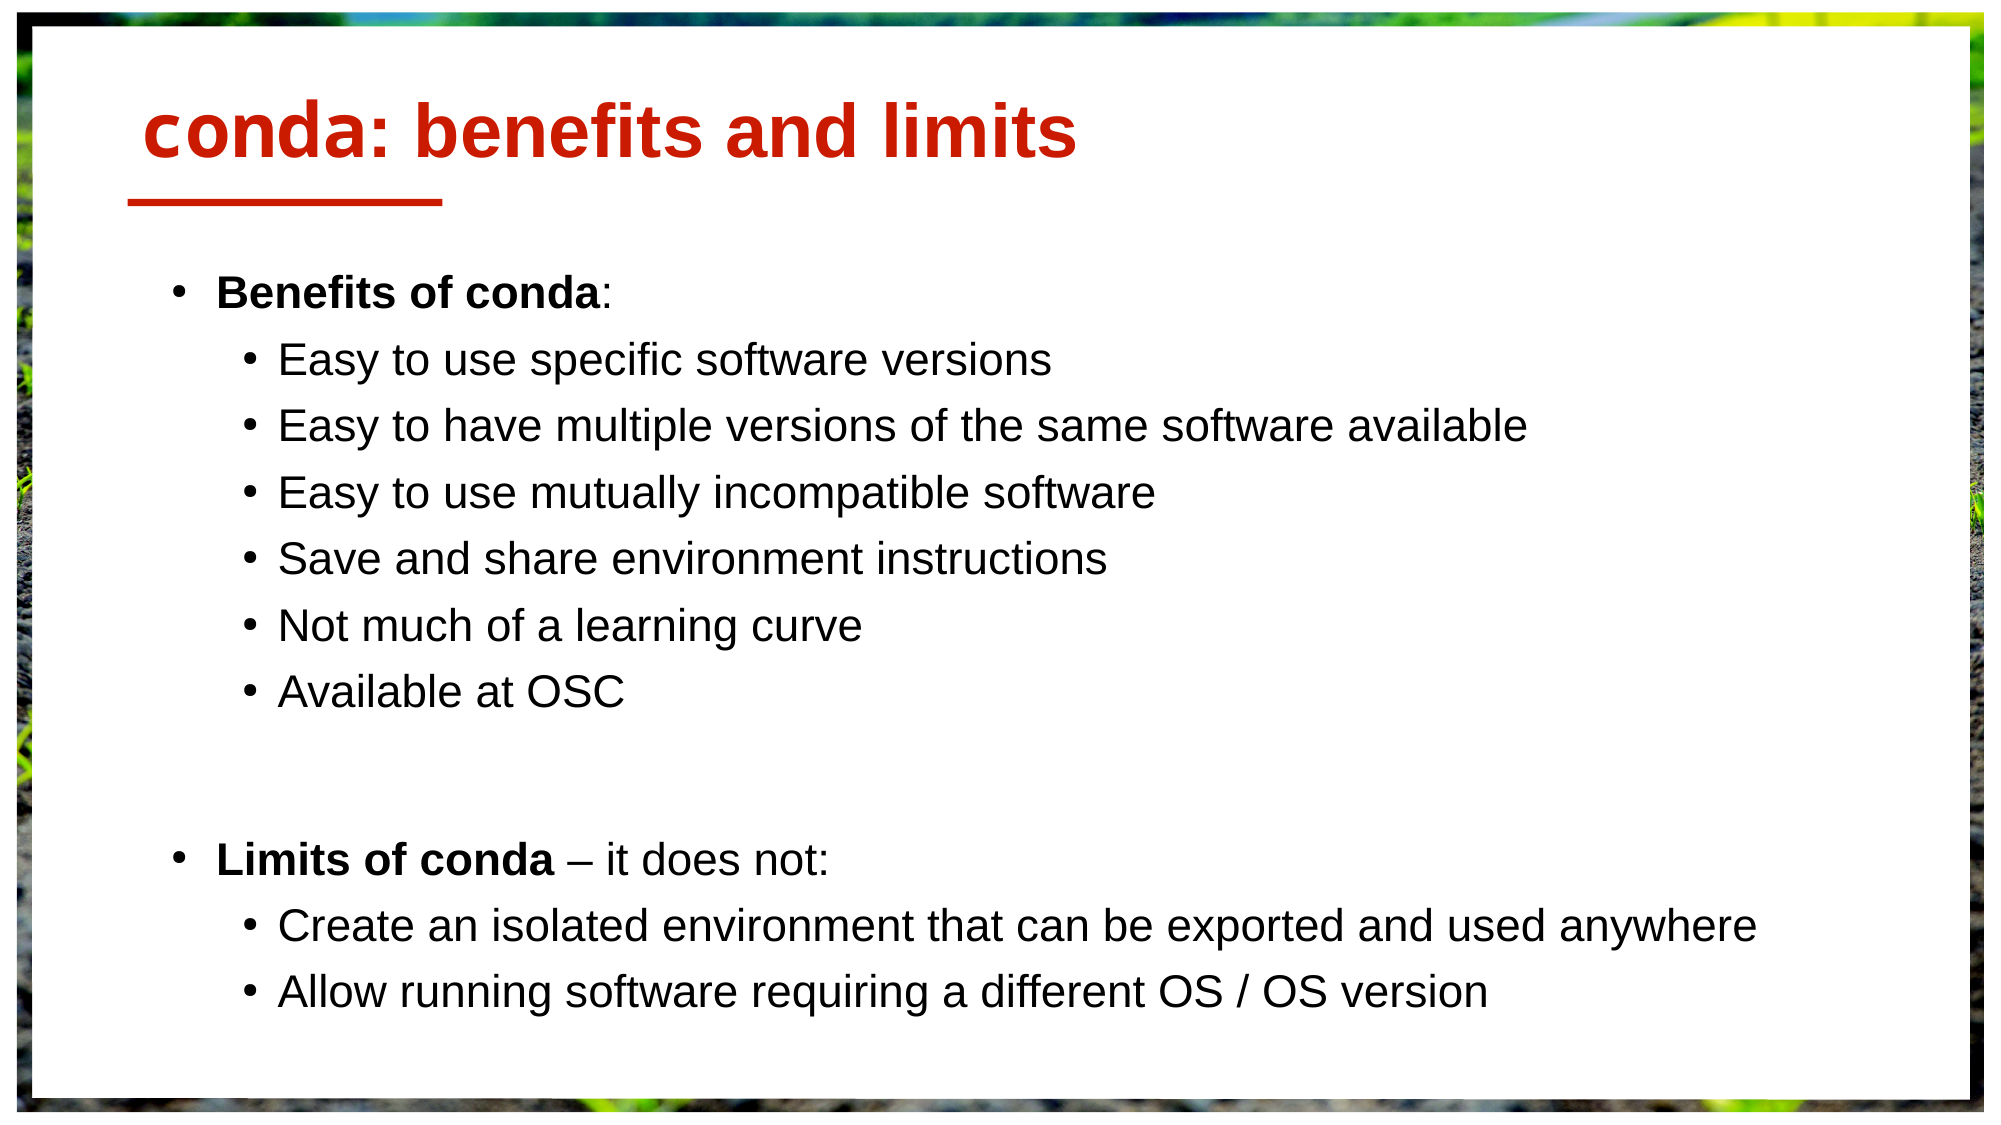

conda: benefits and limits
Benefits of conda:
Easy to use specific software versions
Easy to have multiple versions of the same software available
Easy to use mutually incompatible software
Save and share environment instructions
Not much of a learning curve
Available at OSC
Limits of conda – it does not:
Create an isolated environment that can be exported and used anywhere
Allow running software requiring a different OS / OS version